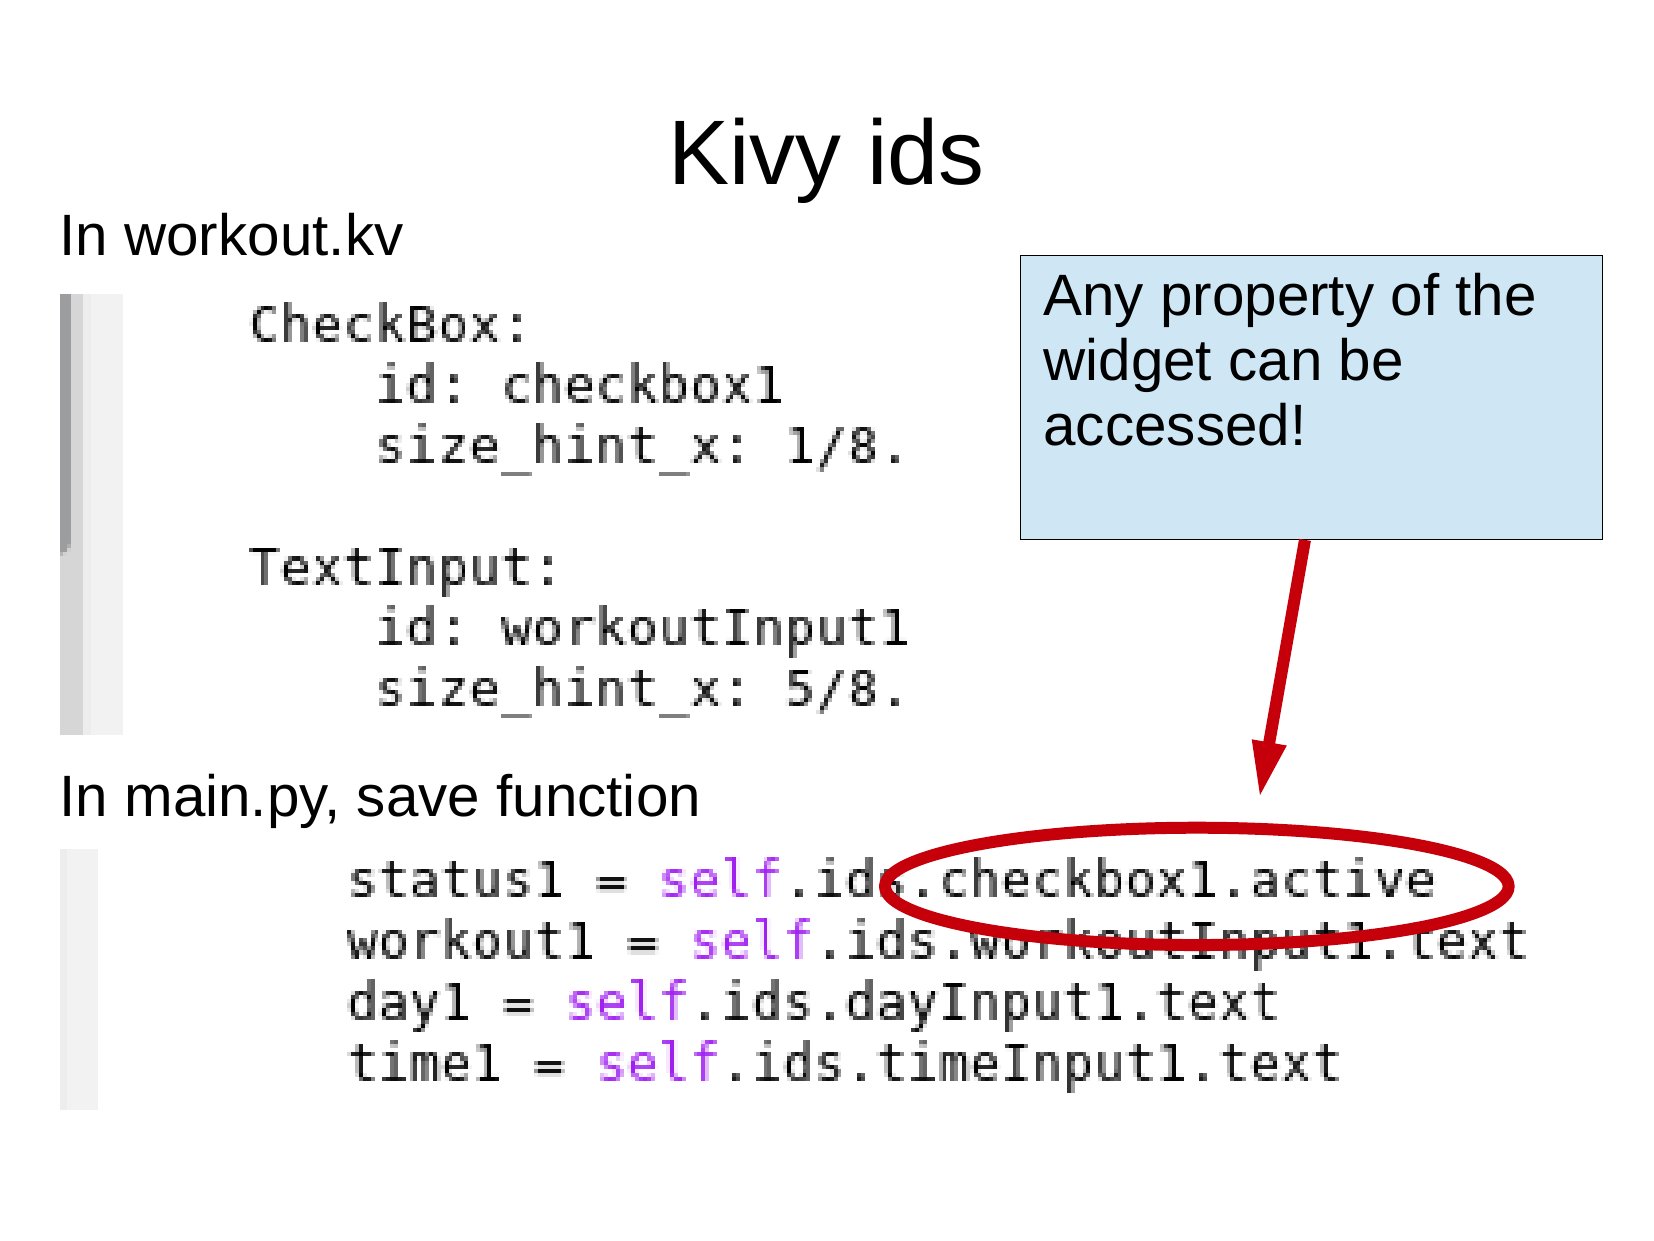

# Kivy ids
In workout.kv
Any property of the widget can be accessed!
In main.py, save function